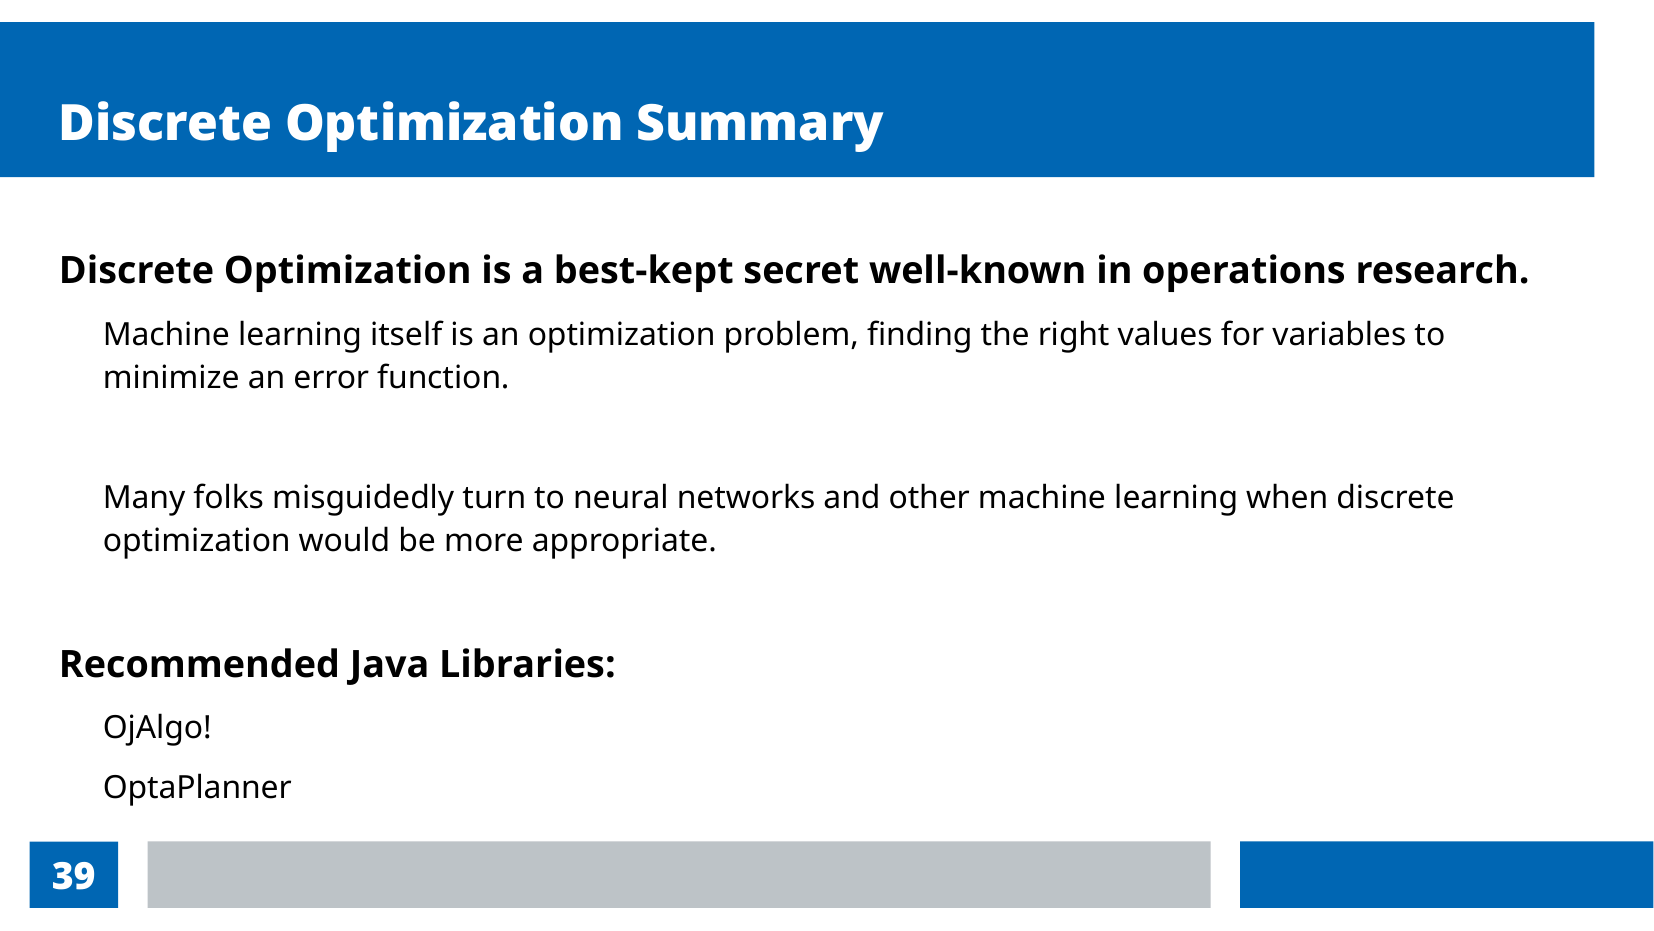

# Discrete Optimization Summary
Discrete Optimization is a best-kept secret well-known in operations research.
Machine learning itself is an optimization problem, finding the right values for variables to minimize an error function.
Many folks misguidedly turn to neural networks and other machine learning when discrete optimization would be more appropriate.
Recommended Java Libraries:
OjAlgo!
OptaPlanner
39